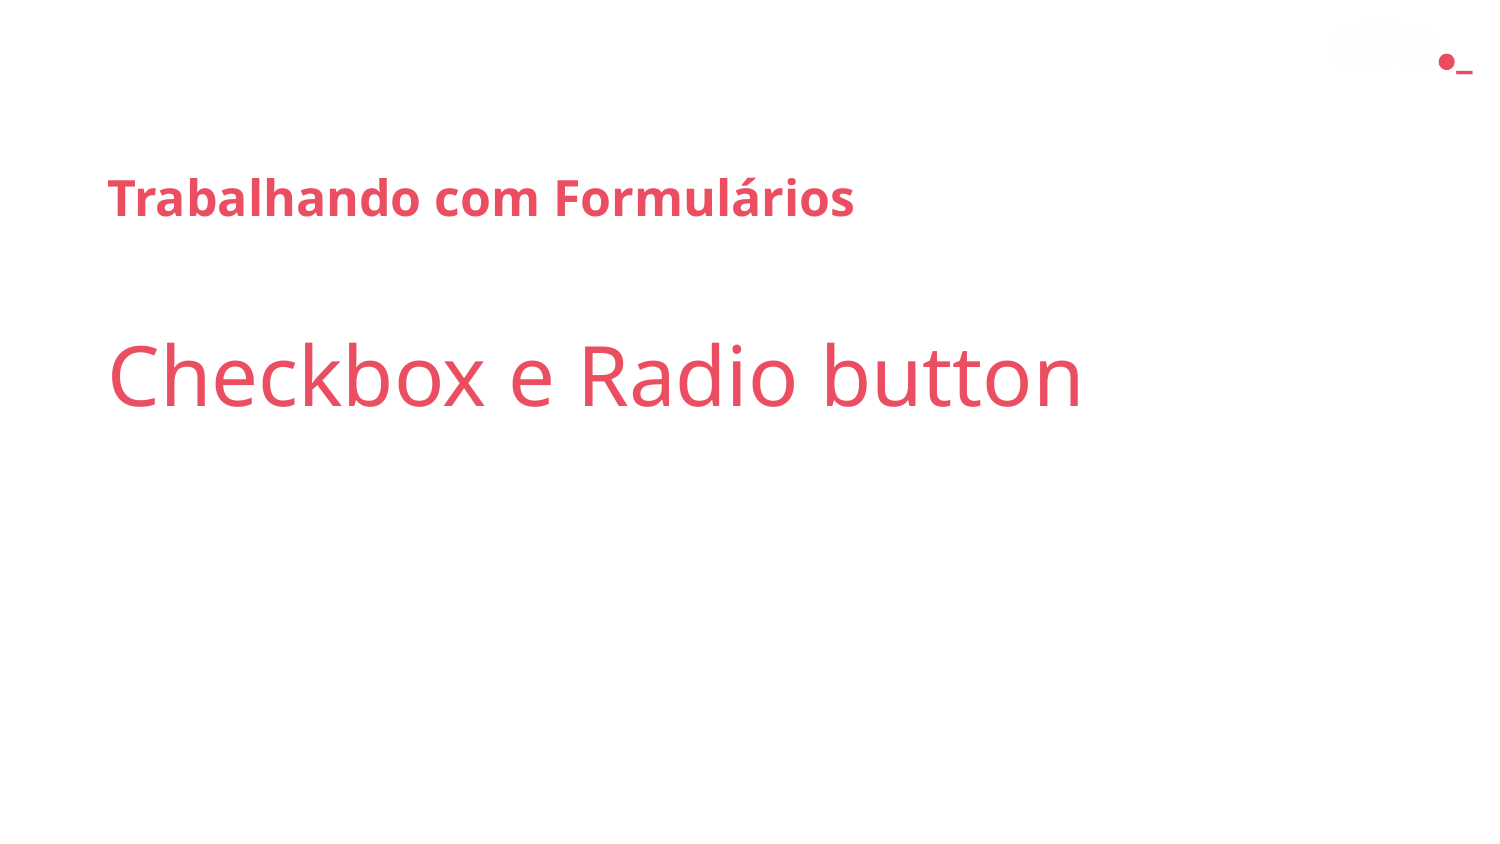

Trabalhando com Formulários
Checkbox e Radio button